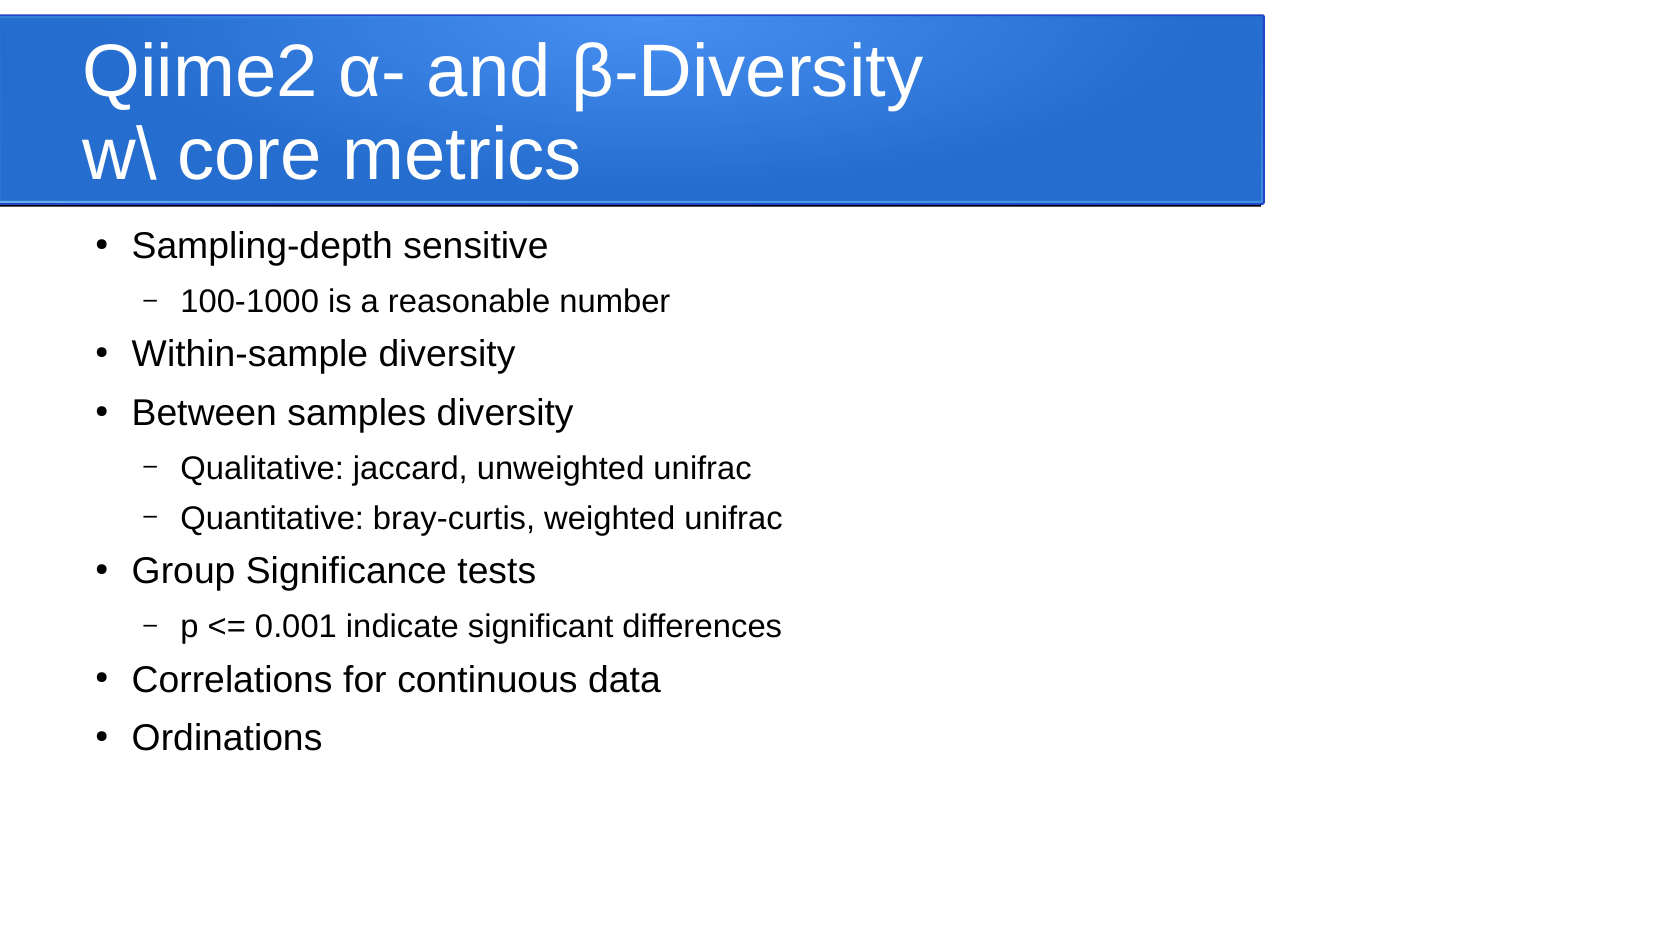

# Qiime2 α- and β-Diversity w\ core metrics
Sampling-depth sensitive
100-1000 is a reasonable number
Within-sample diversity
Between samples diversity
Qualitative: jaccard, unweighted unifrac
Quantitative: bray-curtis, weighted unifrac
Group Significance tests
p <= 0.001 indicate significant differences
Correlations for continuous data
Ordinations